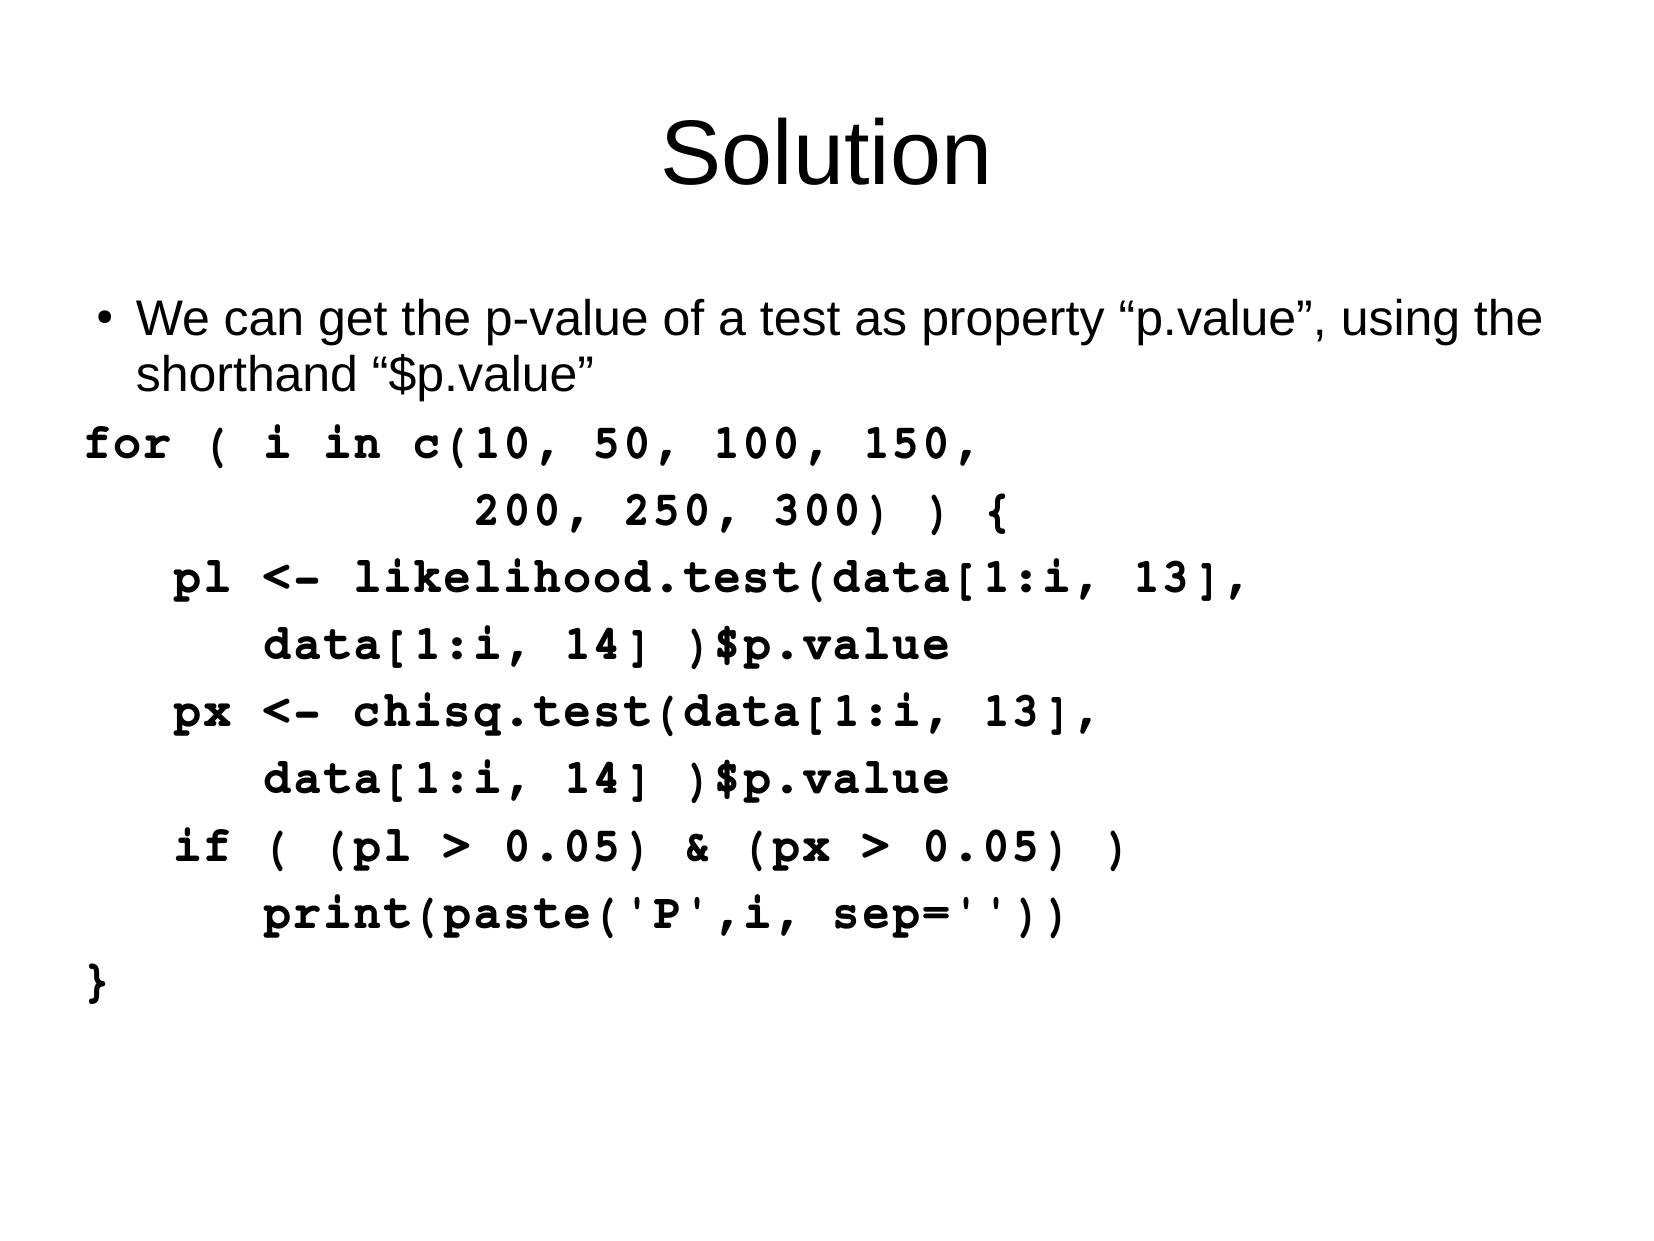

# Solution
We can get the p-value of a test as property “p.value”, using the shorthand “$p.value”
for ( i in c(10, 50, 100, 150,
 200, 250, 300) ) {
 pl <- likelihood.test(data[1:i, 13],
 data[1:i, 14] )$p.value
 px <- chisq.test(data[1:i, 13],
 data[1:i, 14] )$p.value
 if ( (pl > 0.05) & (px > 0.05) )
 print(paste('P',i, sep=''))
}